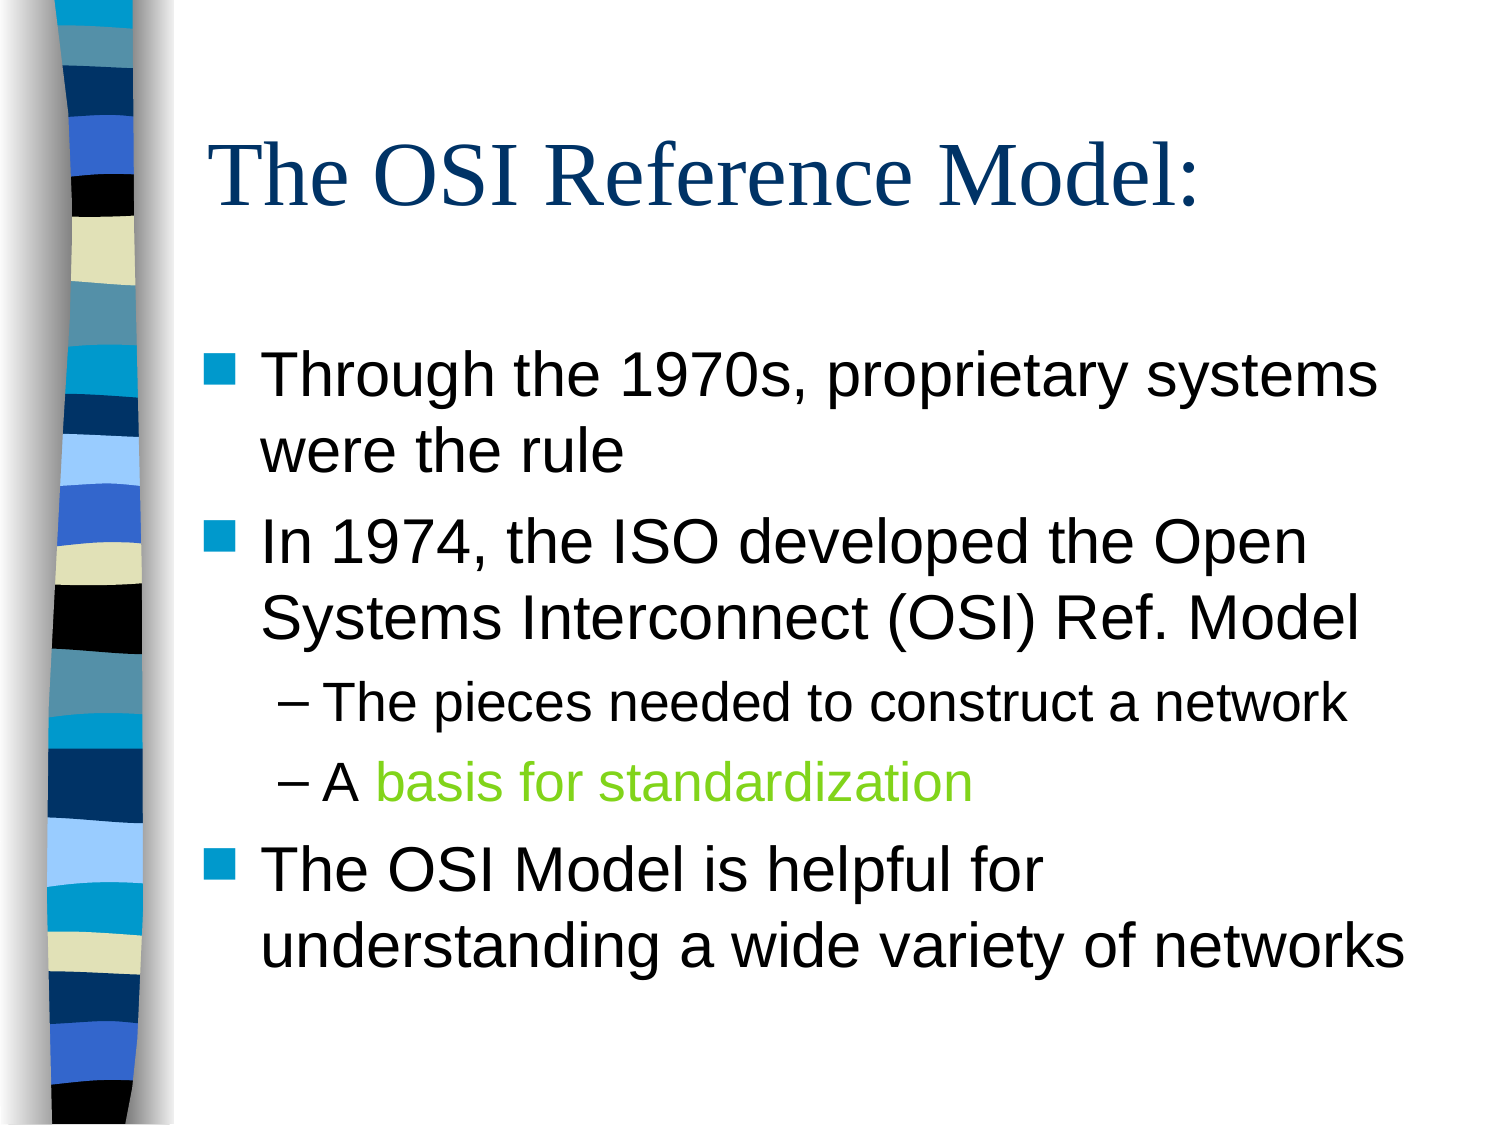

# The OSI Reference Model:
Through the 1970s, proprietary systems were the rule
In 1974, the ISO developed the Open Systems Interconnect (OSI) Ref. Model
The pieces needed to construct a network
A basis for standardization
The OSI Model is helpful for understanding a wide variety of networks